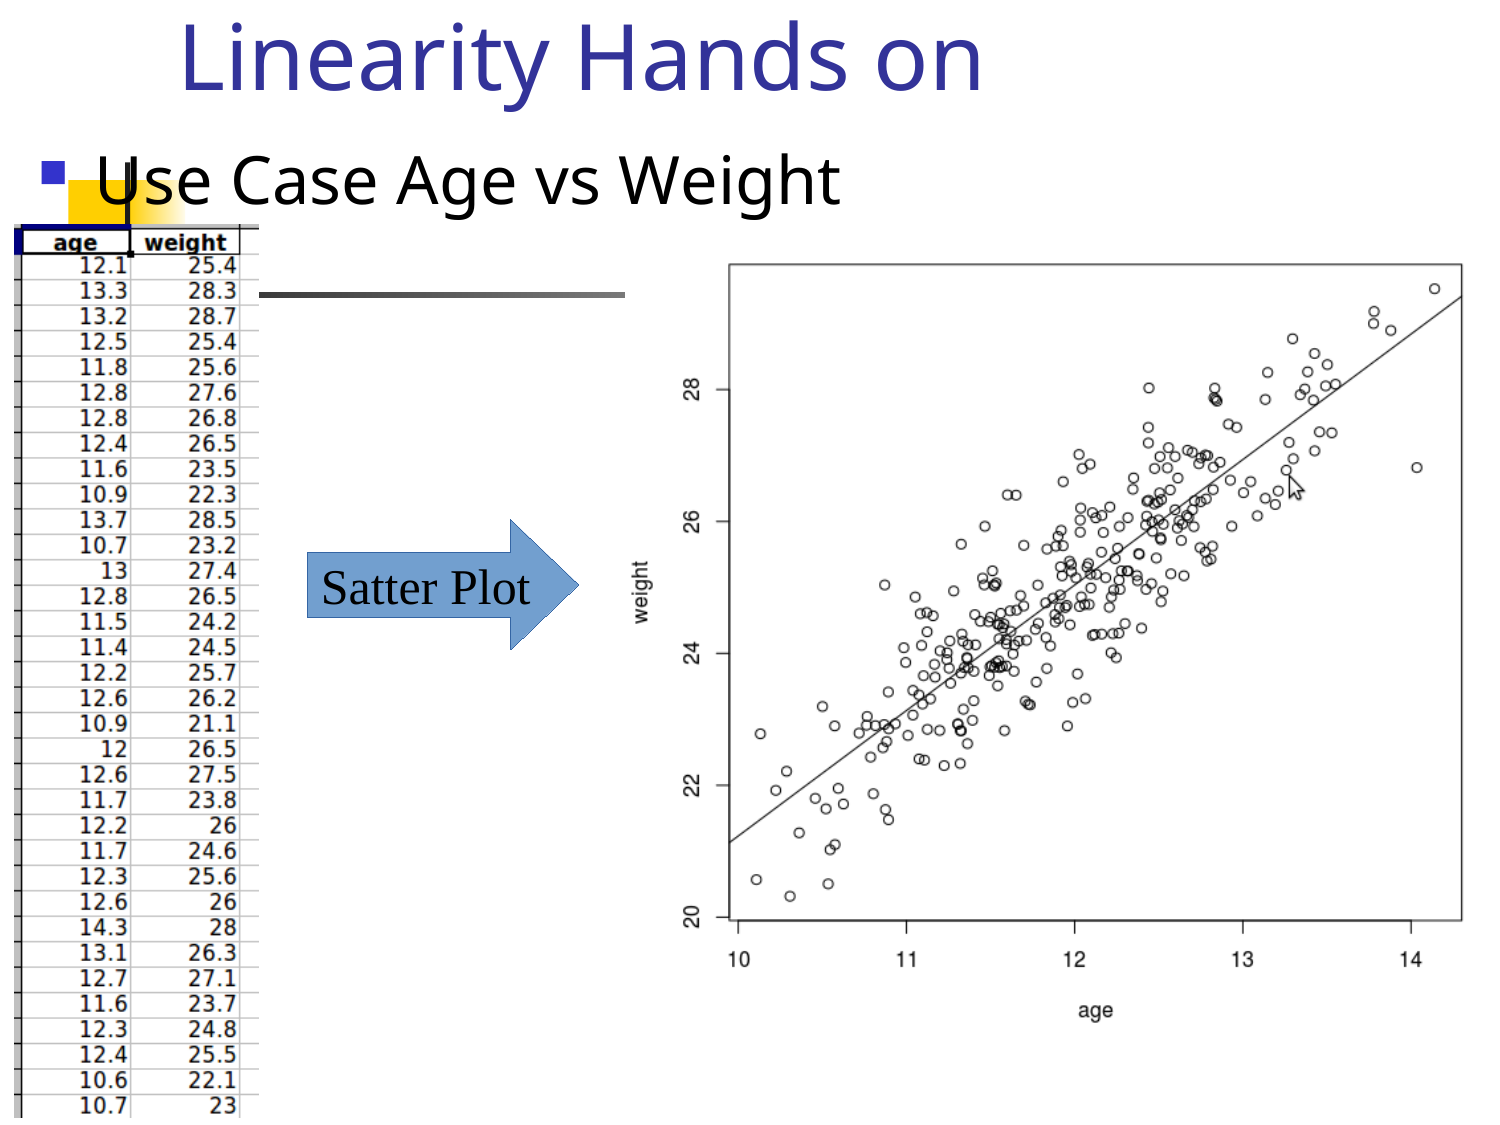

# Linearity Hands on
Use Case Age vs Weight
Satter Plot